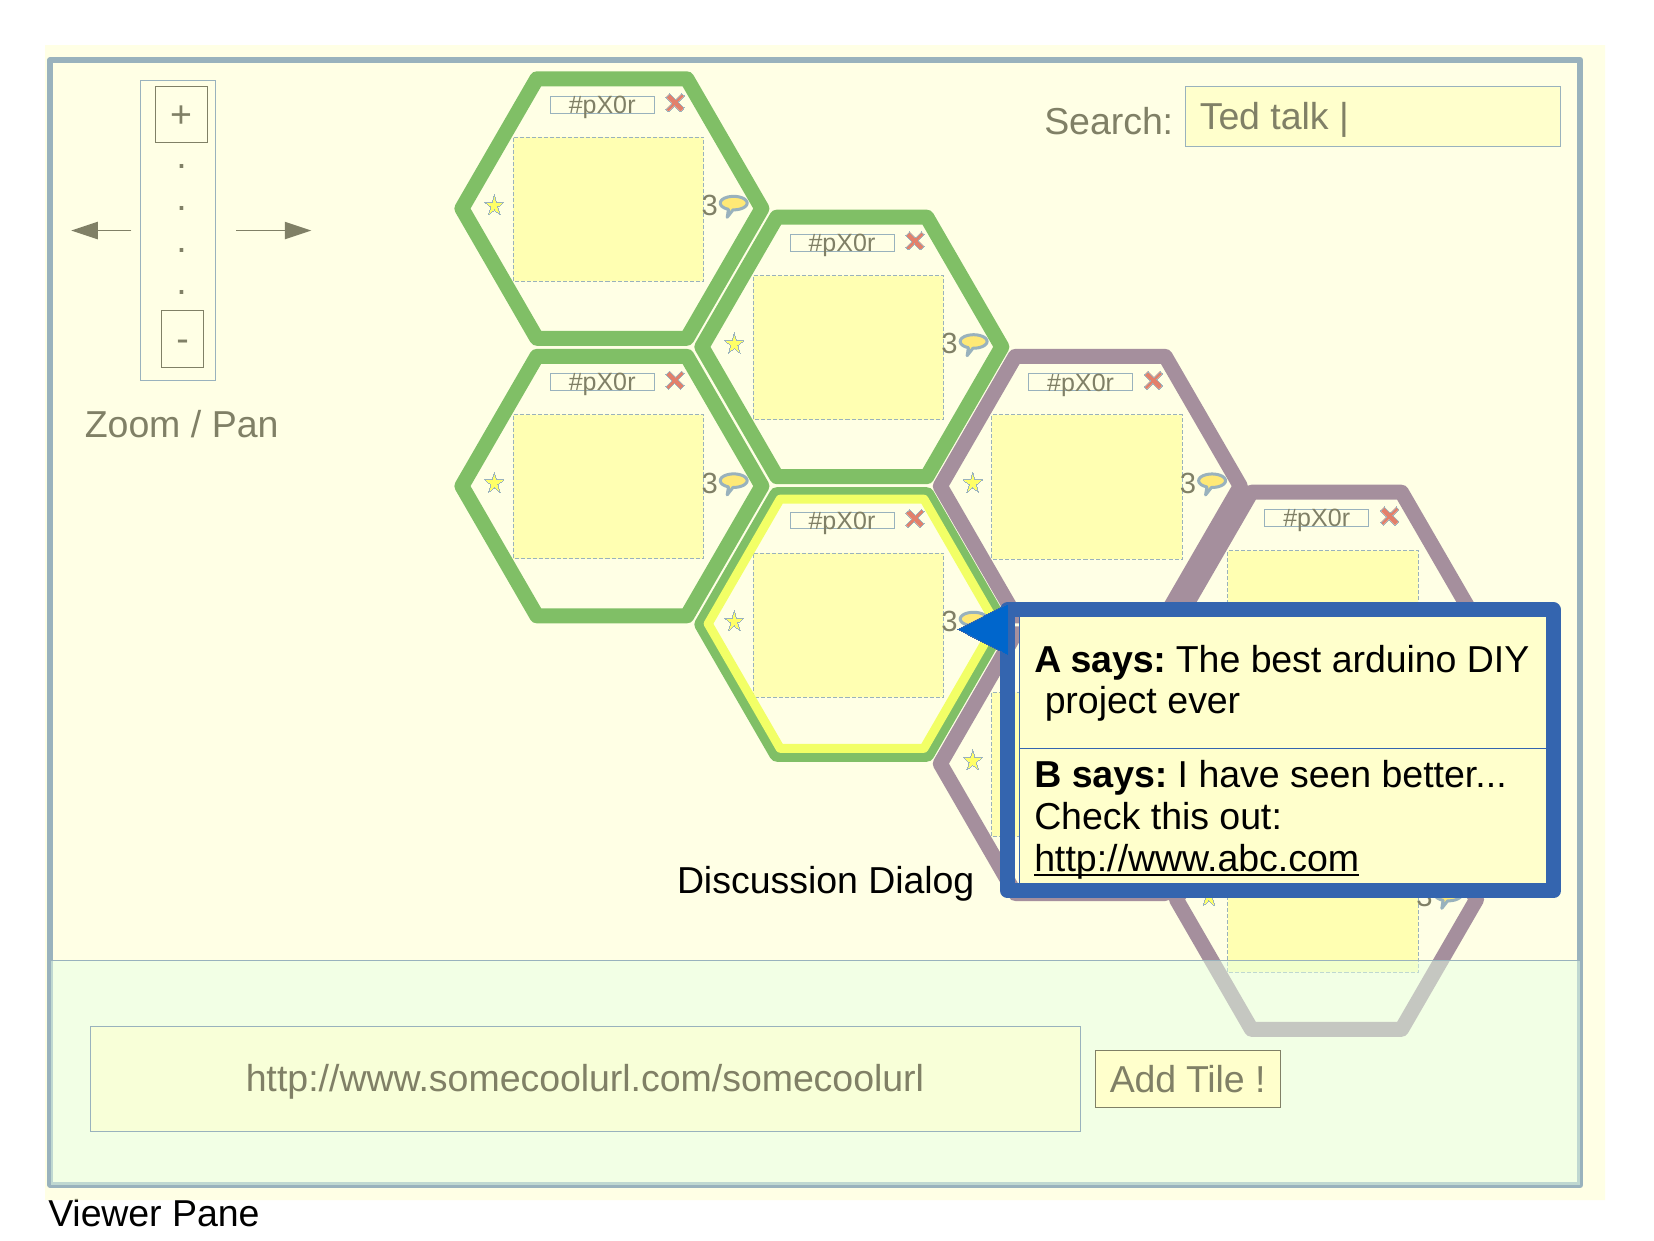

#pX0r
#pX0r
3
3
+
Ted talk |
Search:
.
.
.
.
#pX0r
#pX0r
3
3
-
#pX0r
#pX0r
3
3
#pX0r
#pX0r
3
3
Zoom / Pan
#pX0r
#pX0r
3
3
#pX0r
#pX0r
3
3
A says: The best arduino DIY
 project ever
B says: I have seen better...
Check this out:
http://www.abc.com
#pX0r
#pX0r
3
3
#pX0r
#pX0r
3
3
Discussion Dialog
http://www.somecoolurl.com/somecoolurl
Add Tile !
Viewer Pane